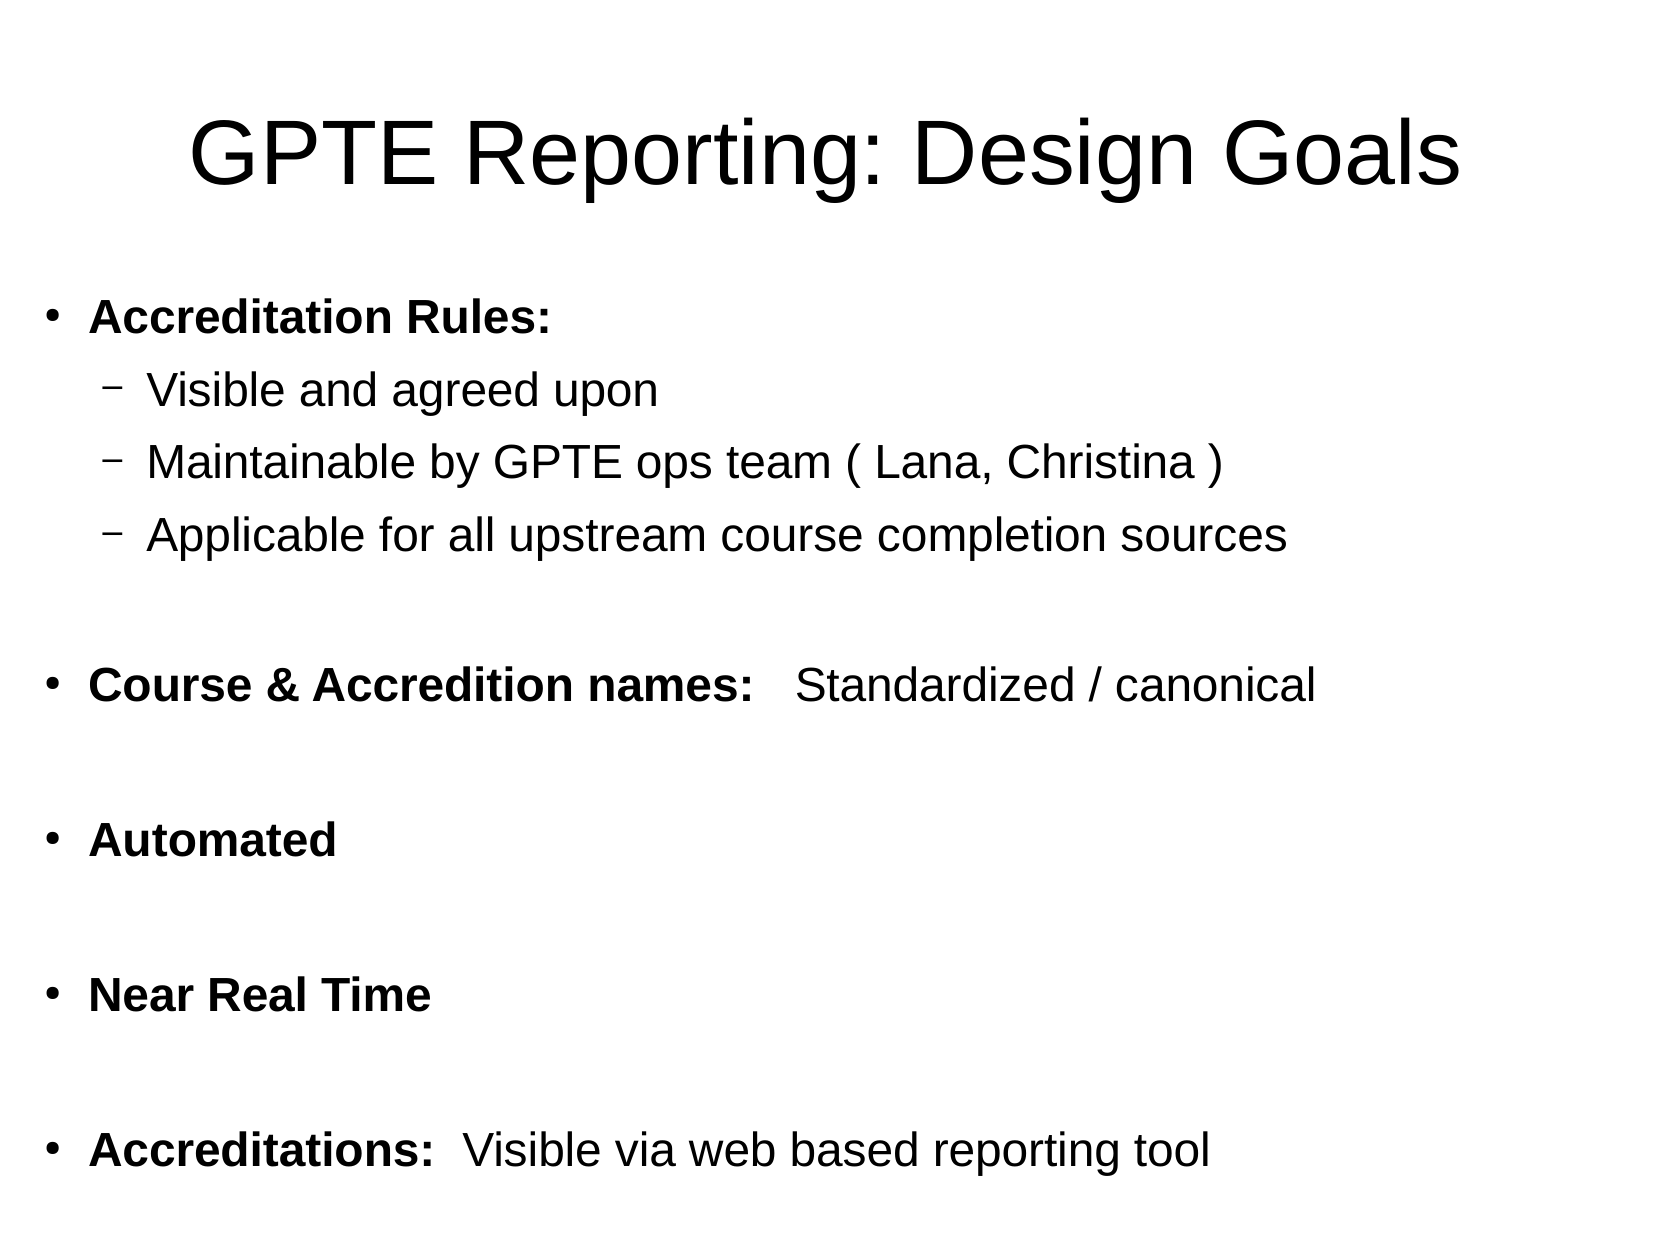

# GPTE Reporting: Design Goals
Accreditation Rules:
Visible and agreed upon
Maintainable by GPTE ops team ( Lana, Christina )
Applicable for all upstream course completion sources
Course & Accredition names: Standardized / canonical
Automated
Near Real Time
Accreditations: Visible via web based reporting tool